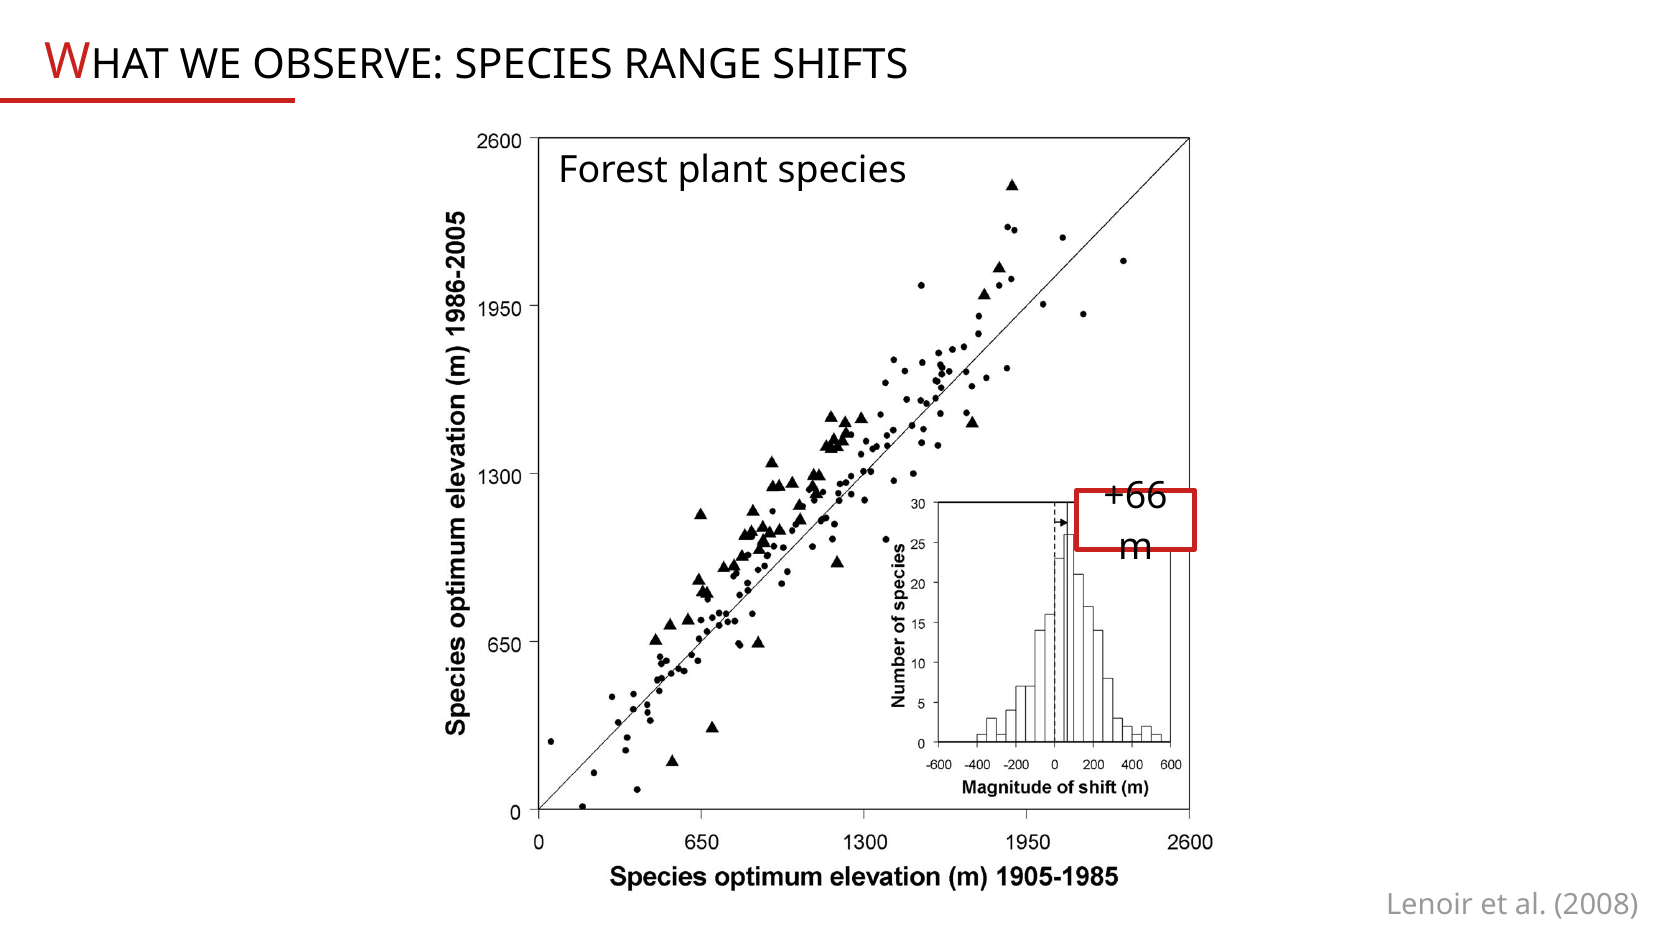

WHAT WE OBSERVE: SPECIES RANGE SHIFTS
Forest plant species
+66m
Lenoir et al. (2008)